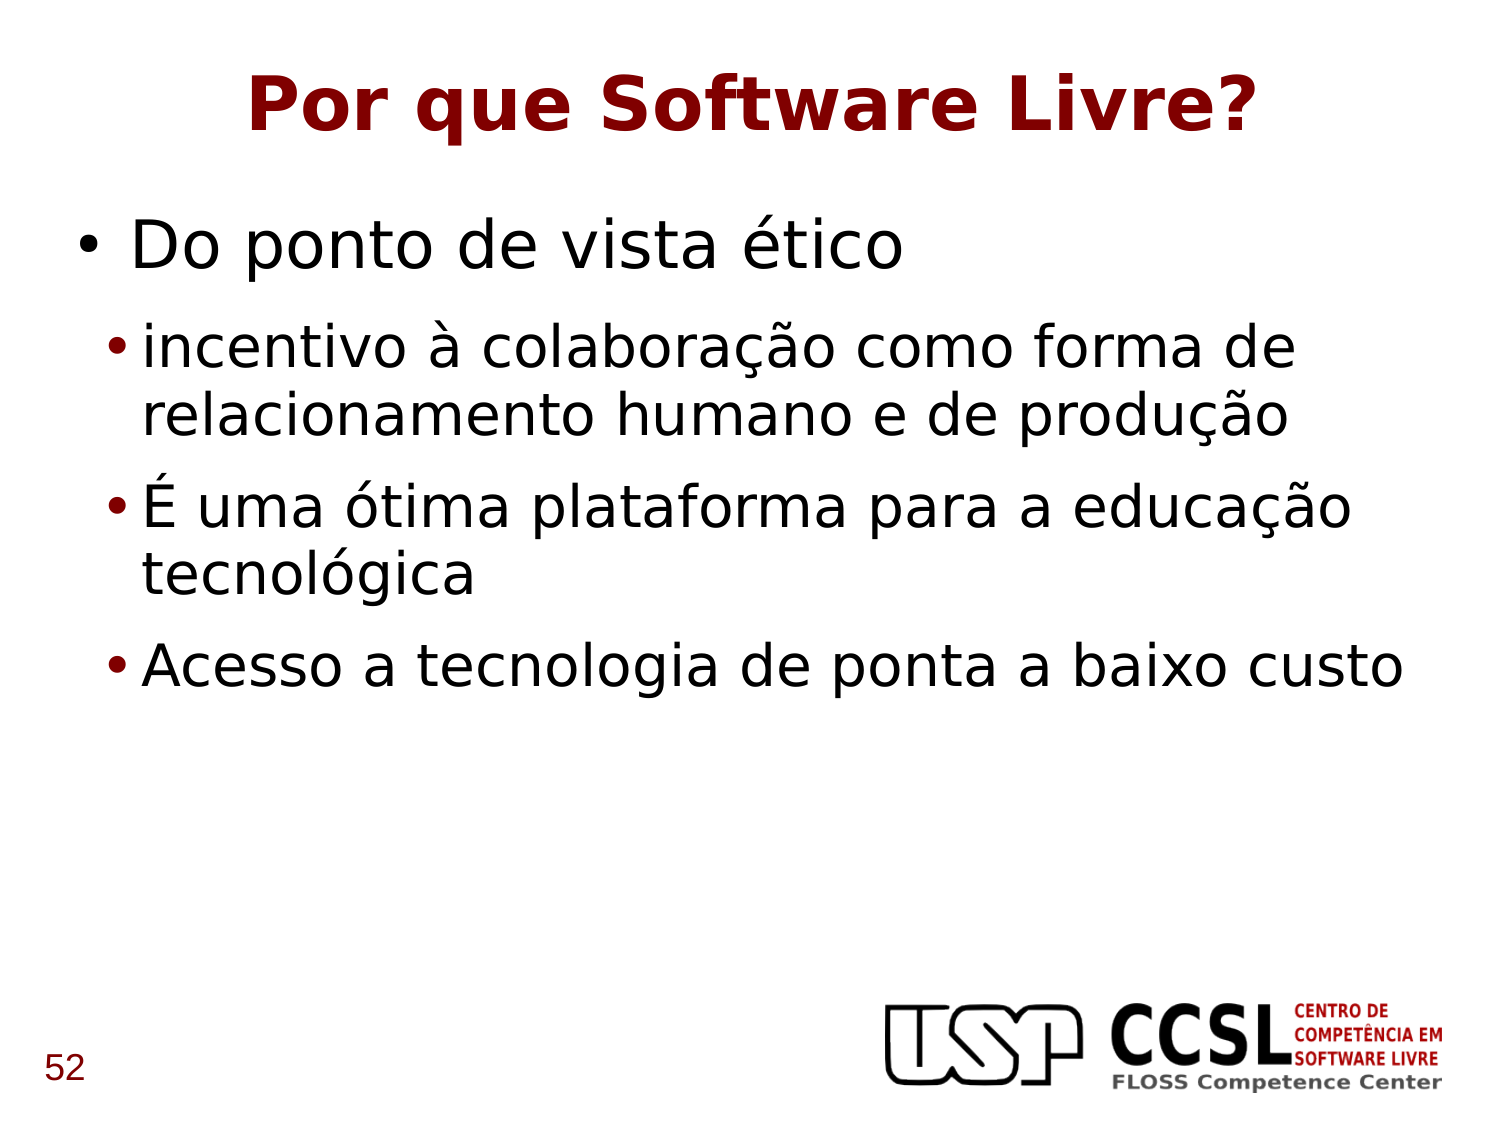

# Por que Software Livre?
Do ponto de vista ético
incentivo à colaboração como forma de relacionamento humano e de produção
É uma ótima plataforma para a educação tecnológica
Acesso a tecnologia de ponta a baixo custo